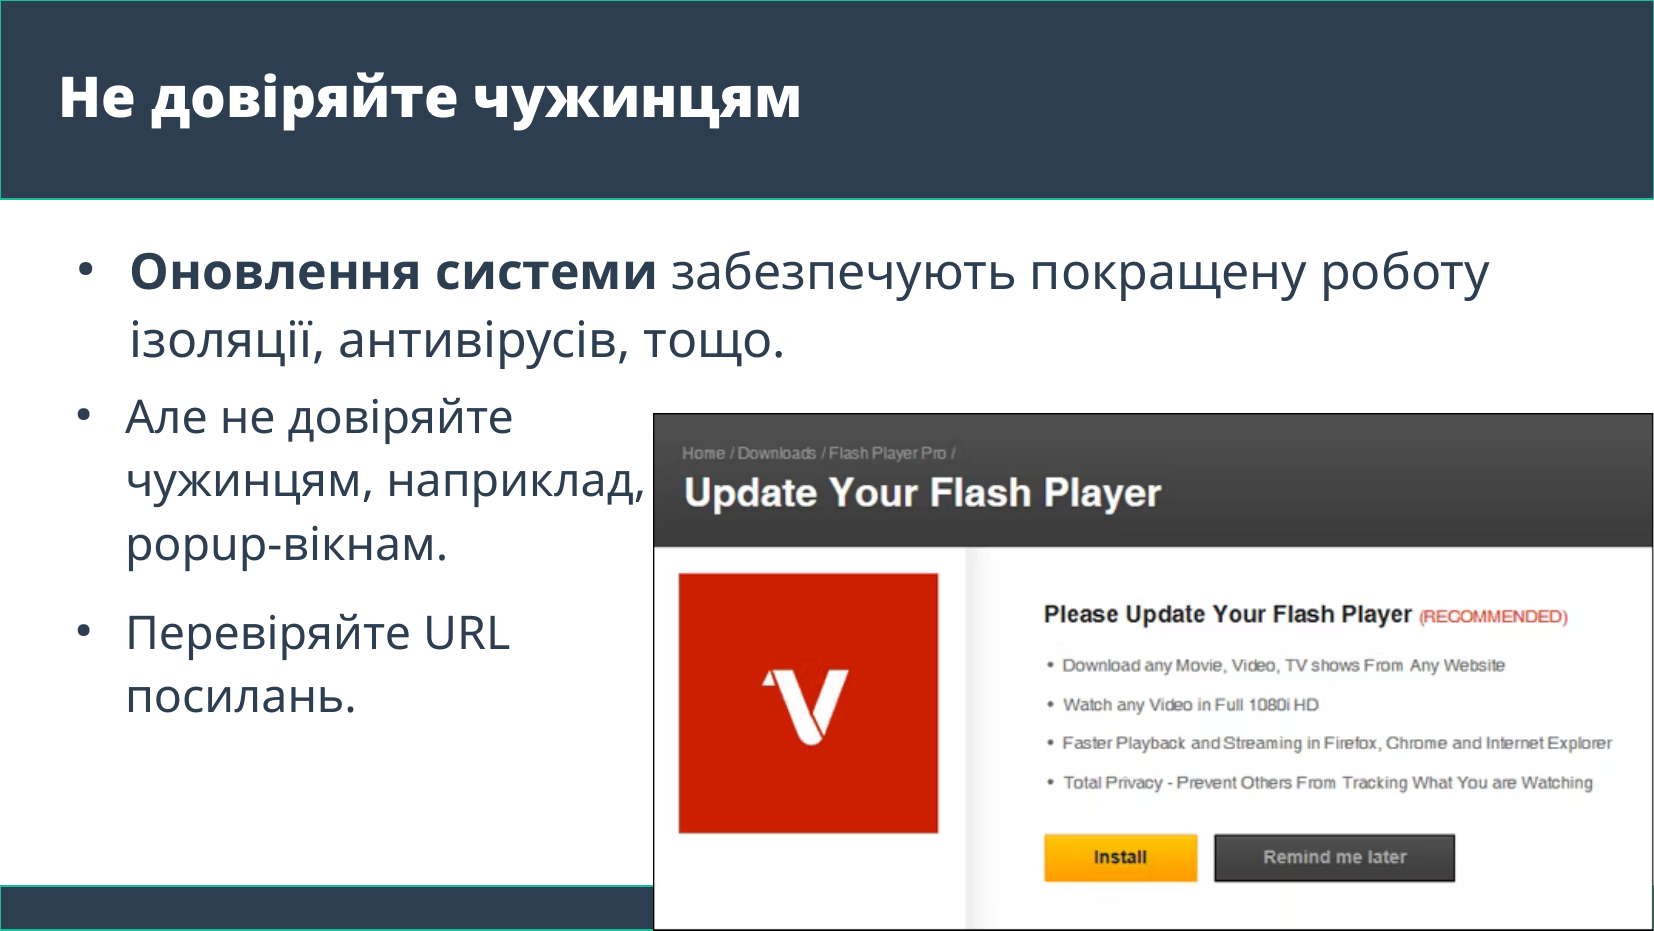

# Не довіряйте чужинцям
Оновлення системи забезпечують покращену роботу ізоляції, антивірусів, тощо.
Але не довіряйте чужинцям, наприклад, popup-вікнам.
Перевіряйте URL посилань.
24